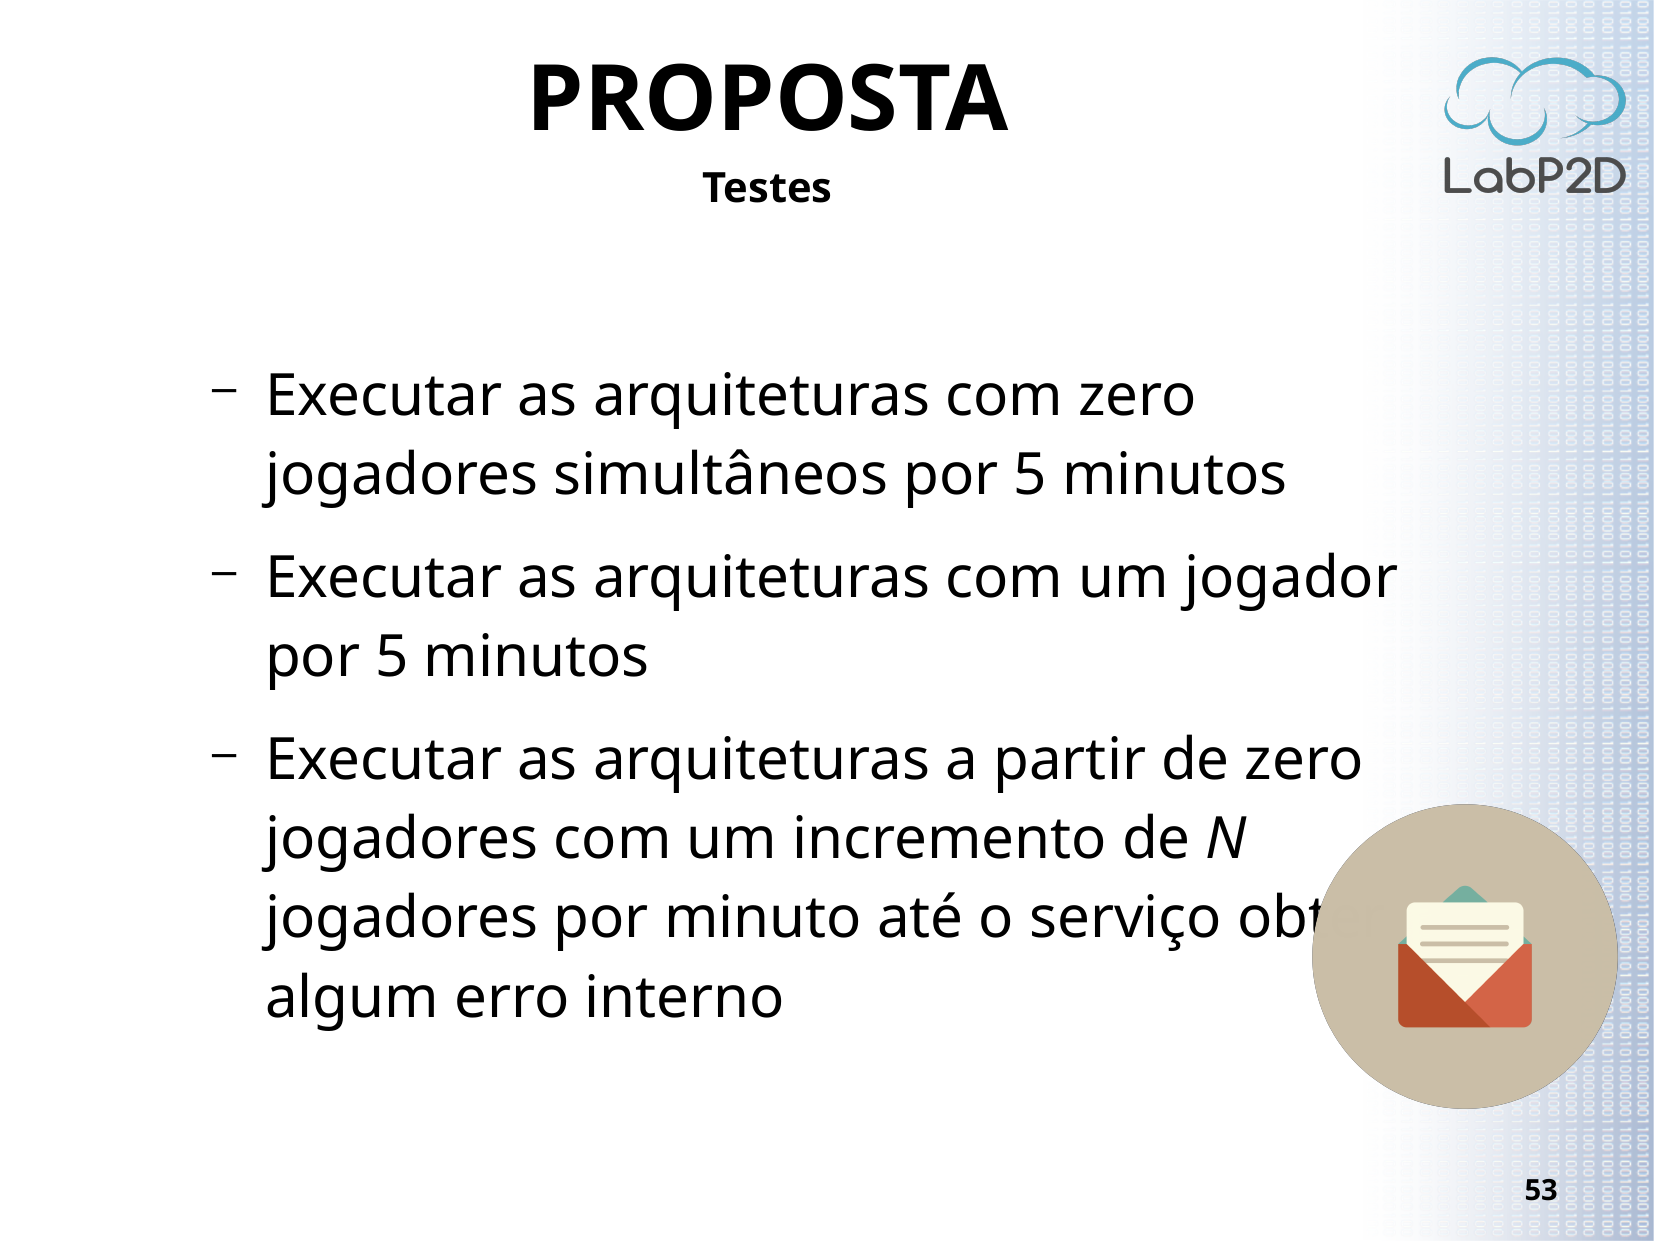

# PROPOSTA Testes
Executar as arquiteturas com zero jogadores simultâneos por 5 minutos
Executar as arquiteturas com um jogador por 5 minutos
Executar as arquiteturas a partir de zero jogadores com um incremento de N jogadores por minuto até o serviço obter algum erro interno
53